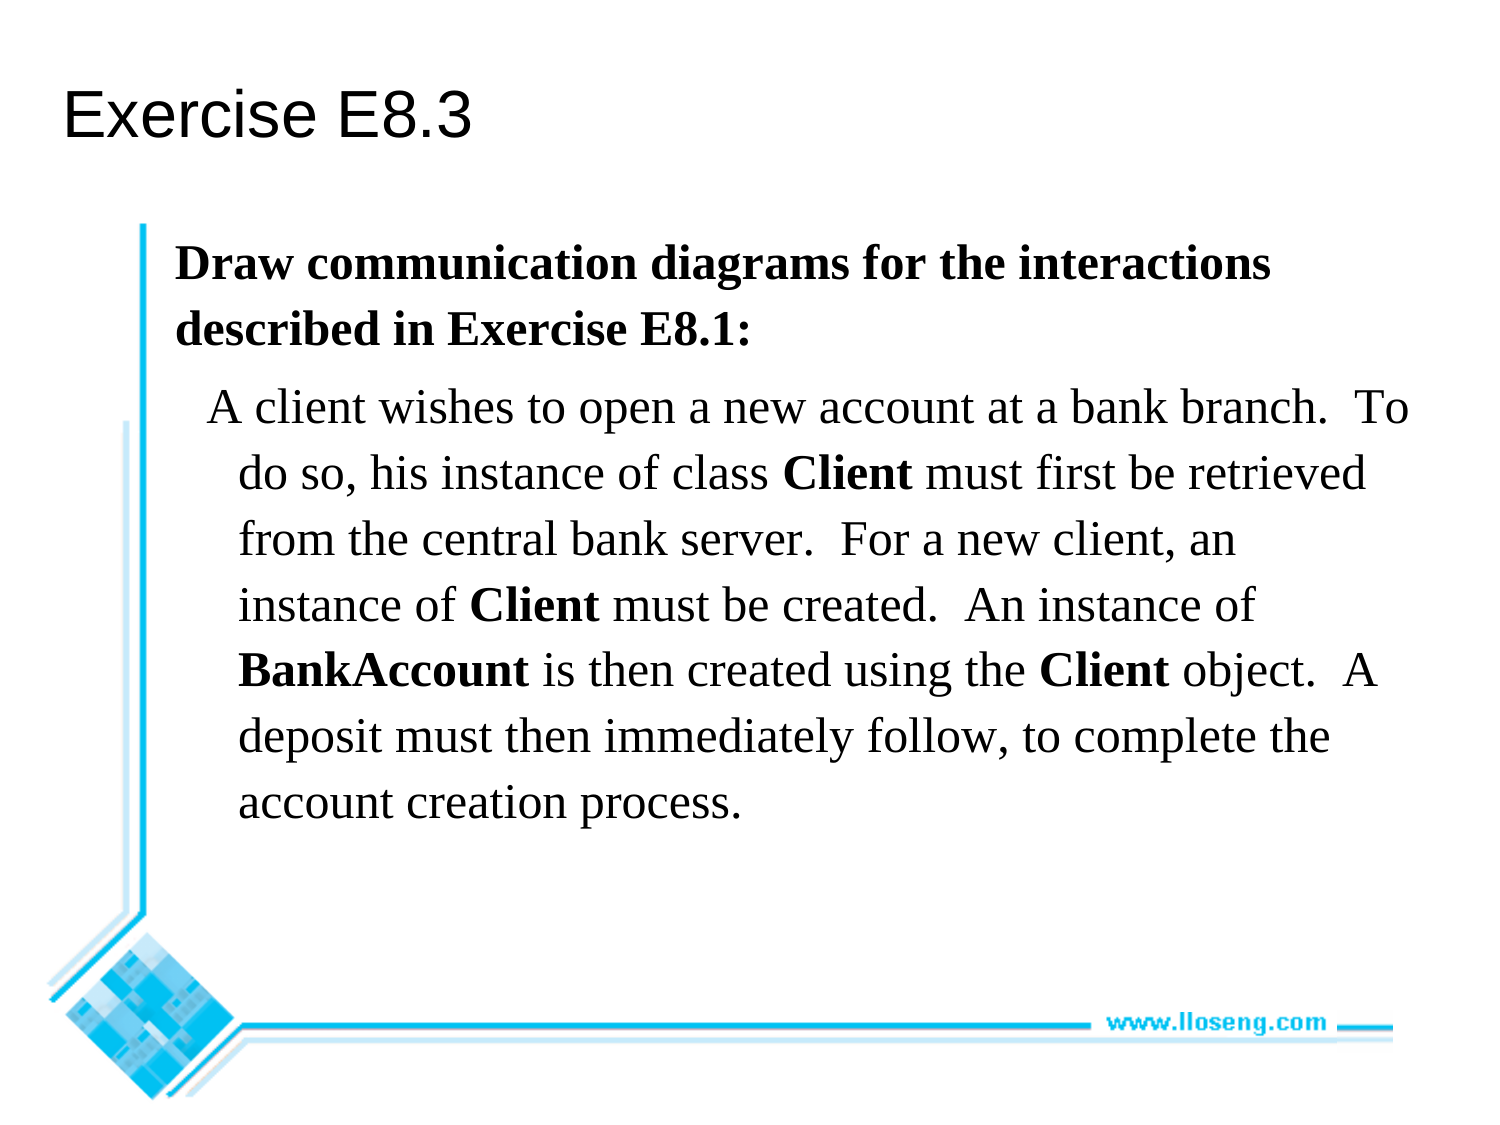

# Exercise E8.3
Draw communication diagrams for the interactions described in Exercise E8.1:
A client wishes to open a new account at a bank branch. To do so, his instance of class Client must first be retrieved from the central bank server. For a new client, an instance of Client must be created. An instance of BankAccount is then created using the Client object. A deposit must then immediately follow, to complete the account creation process.